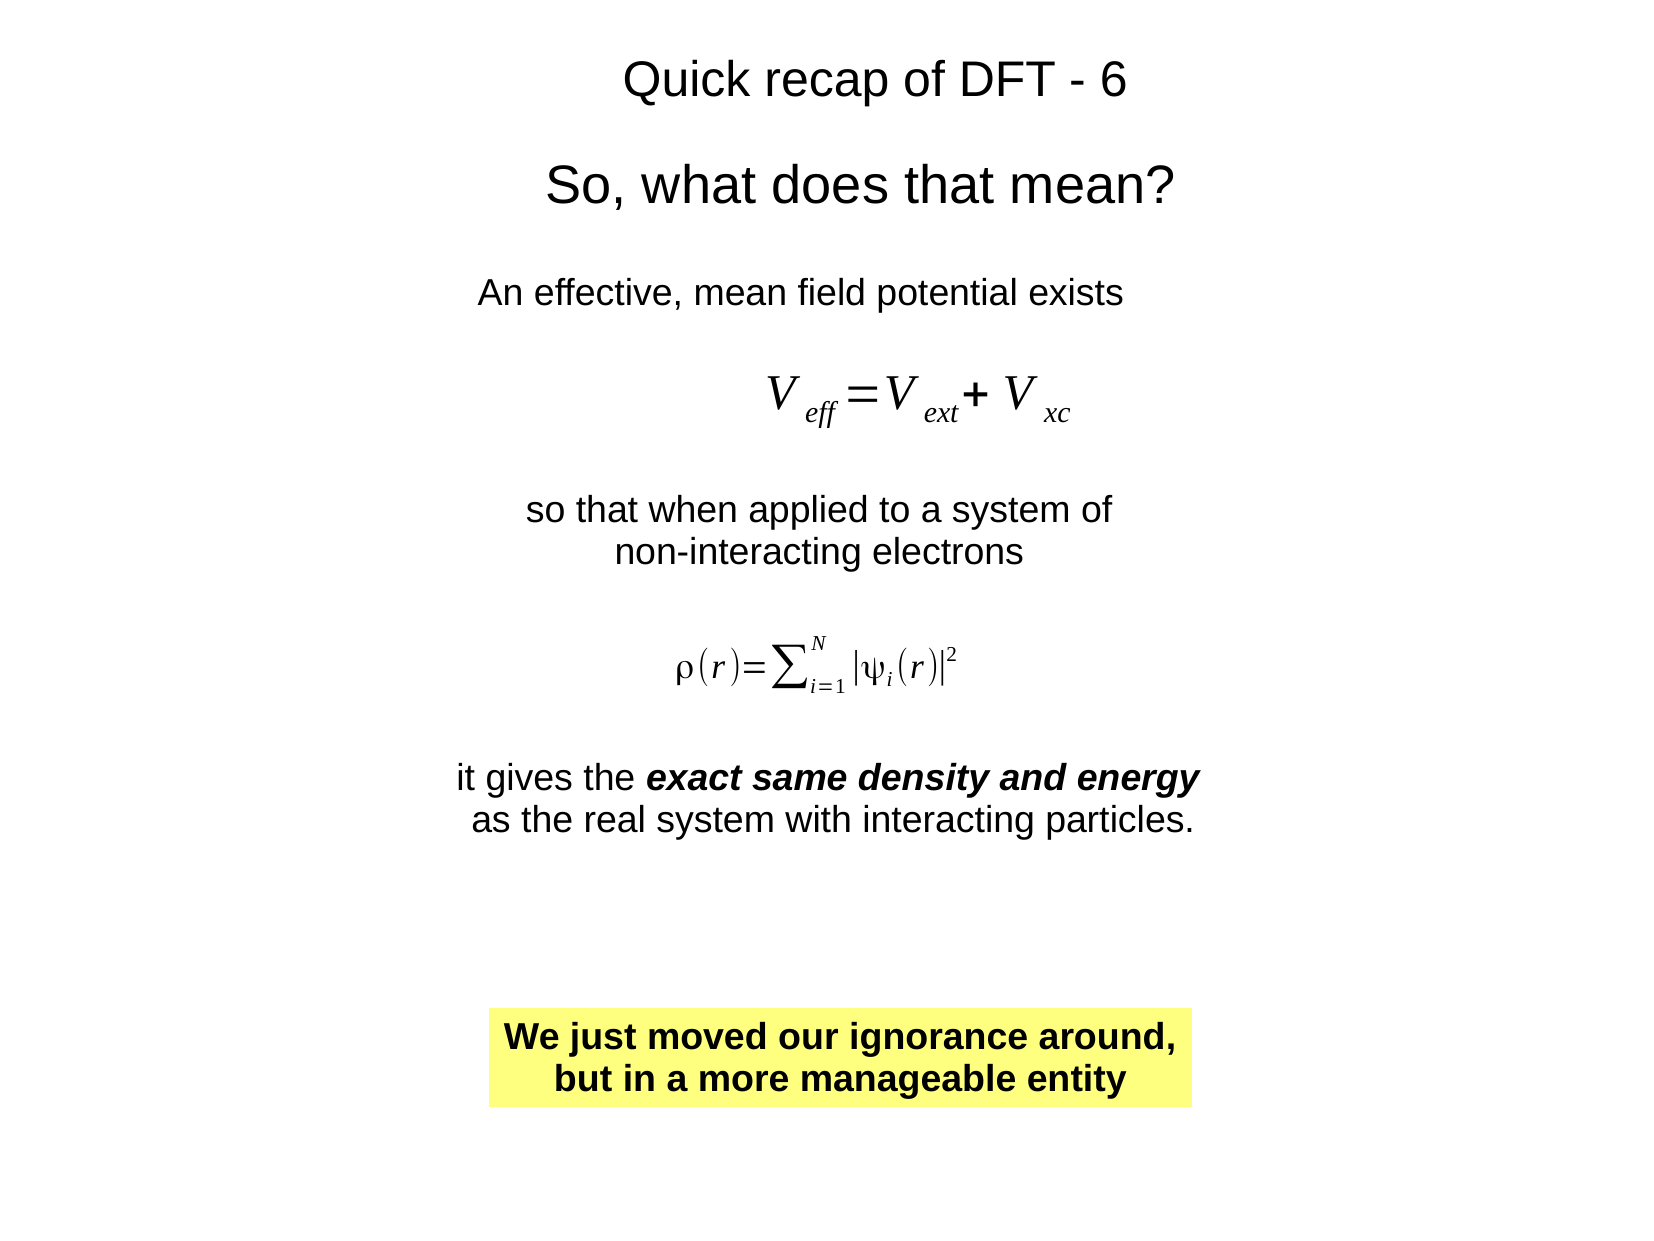

Quick recap of DFT - 6
So, what does that mean?
An effective, mean field potential exists
so that when applied to a system of
non-interacting electrons
it gives the exact same density and energy
as the real system with interacting particles.
We just moved our ignorance around,
but in a more manageable entity